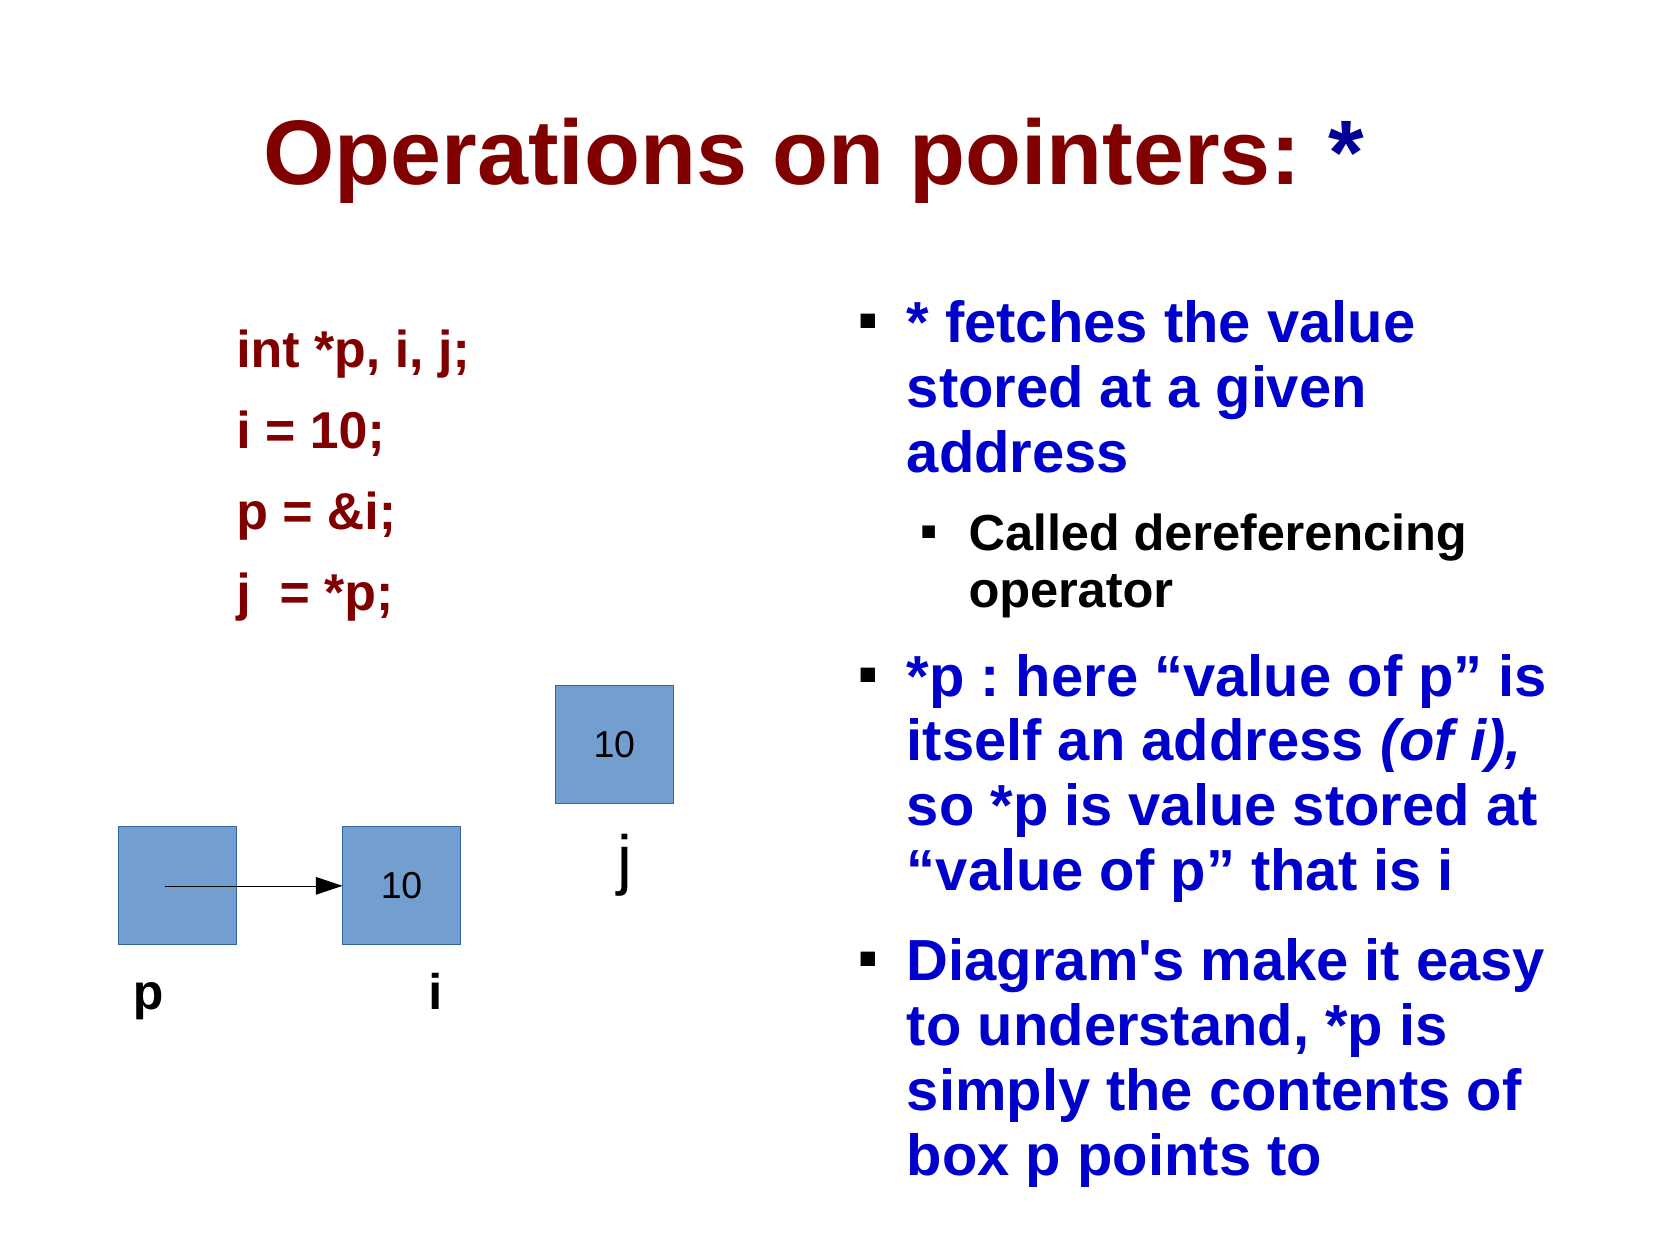

# Operations on pointers: *
* fetches the value stored at a given address
Called dereferencing operator
*p : here “value of p” is itself an address (of i), so *p is value stored at “value of p” that is i
Diagram's make it easy to understand, *p is simply the contents of box p points to
int *p, i, j;
i = 10;
p = &i;
j = *p;
10
j
10
p i